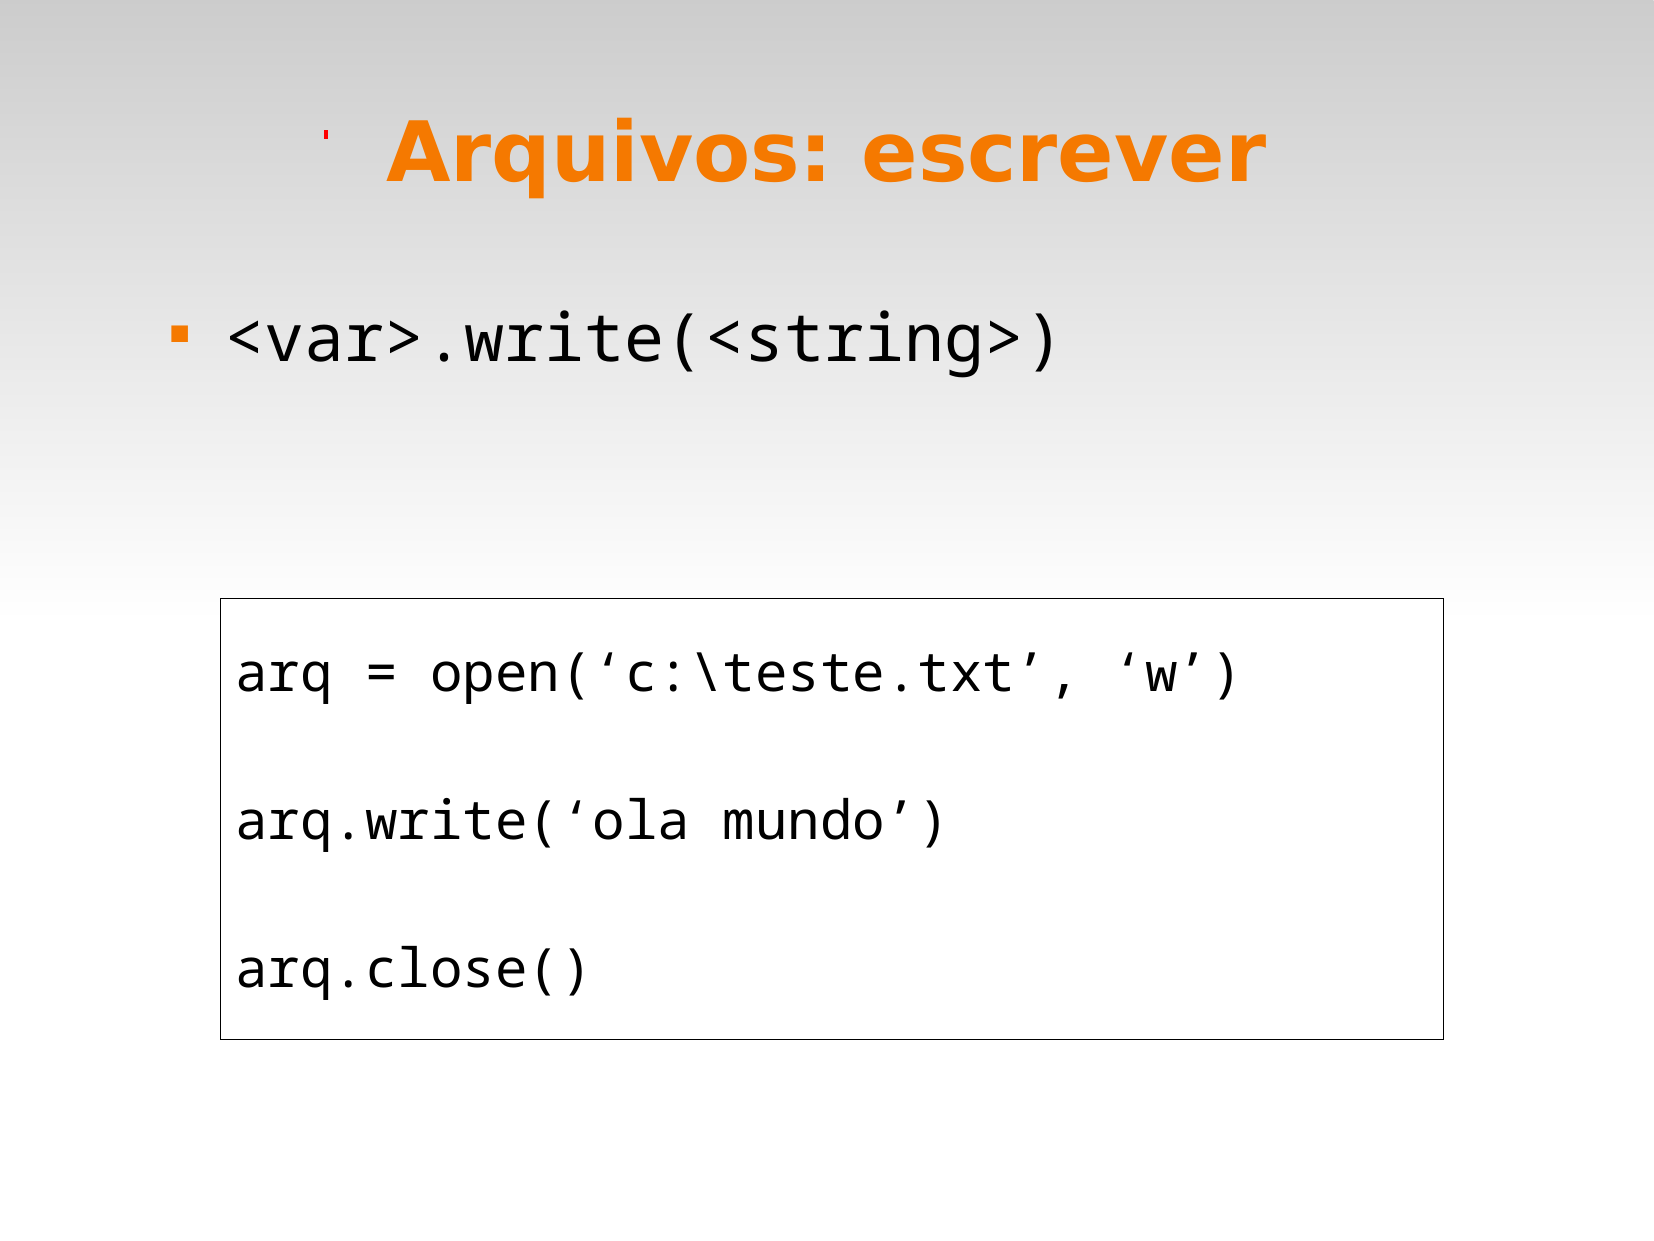

# Arquivos: escrever
<var>.write(<string>)
arq = open(‘c:\teste.txt’, ‘w’)
arq.write(‘ola mundo’)
arq.close()